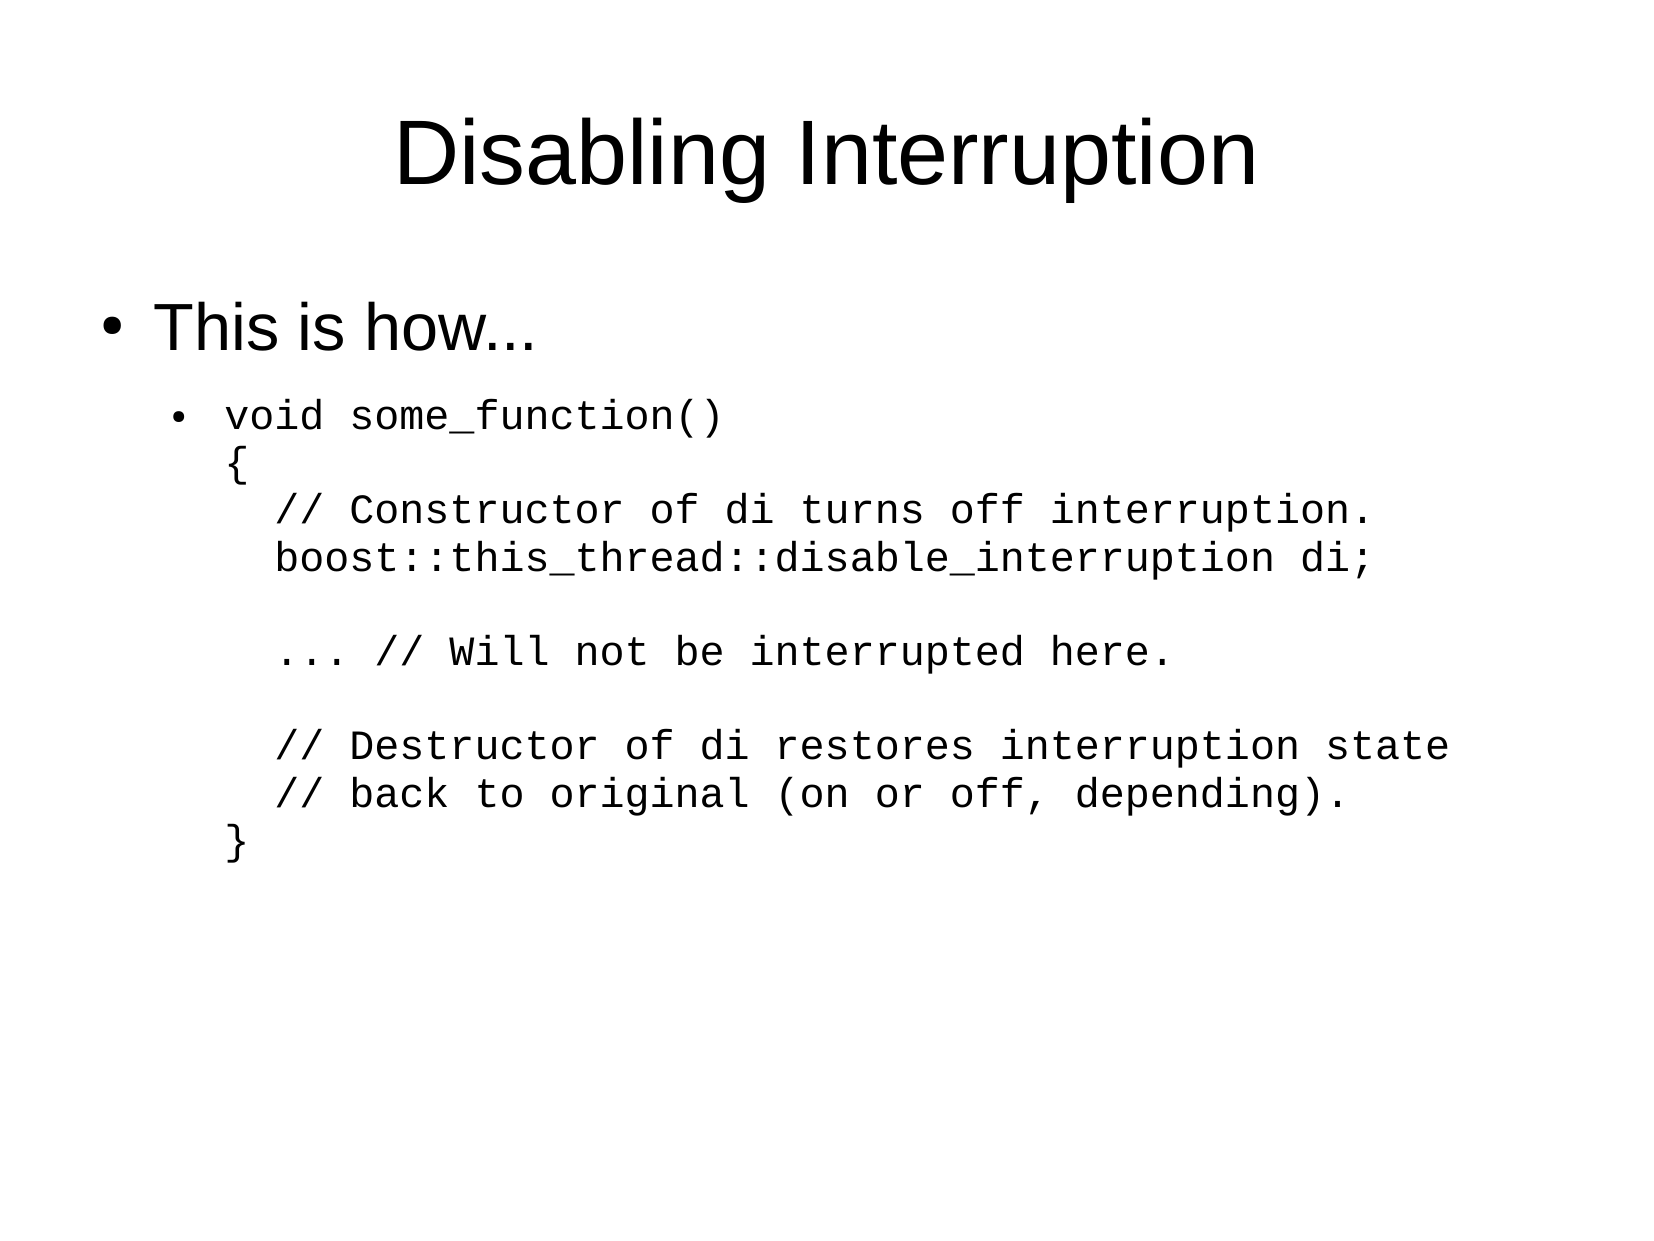

# Disabling Interruption
This is how...
void some_function()
{
 // Constructor of di turns off interruption.
 boost::this_thread::disable_interruption di;
 ... // Will not be interrupted here.
 // Destructor of di restores interruption state
 // back to original (on or off, depending).
}